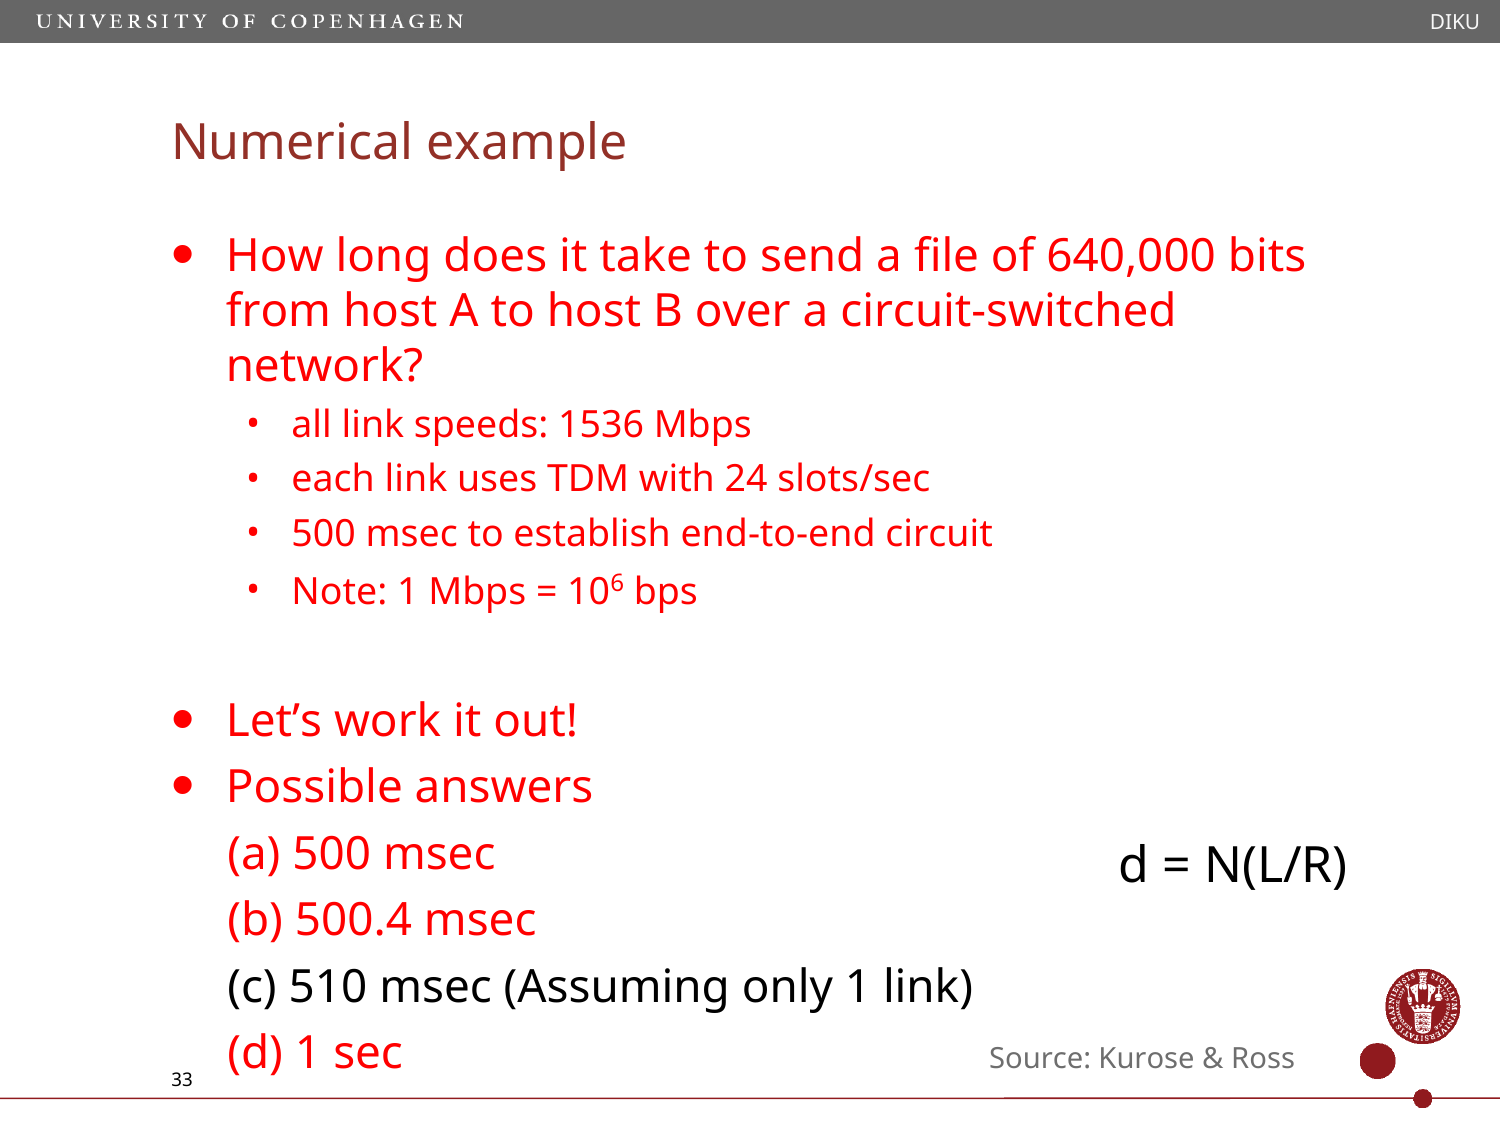

DIKU
Numerical example
How long does it take to send a file of 640,000 bits from host A to host B over a circuit-switched network?
all link speeds: 1536 Mbps
each link uses TDM with 24 slots/sec
500 msec to establish end-to-end circuit
Note: 1 Mbps = 106 bps
Let’s work it out!
Possible answers
	(a) 500 msec
	(b) 500.4 msec
	(c) 510 msec (Assuming only 1 link)
	(d) 1 sec
d = N(L/R)
Source: Kurose & Ross